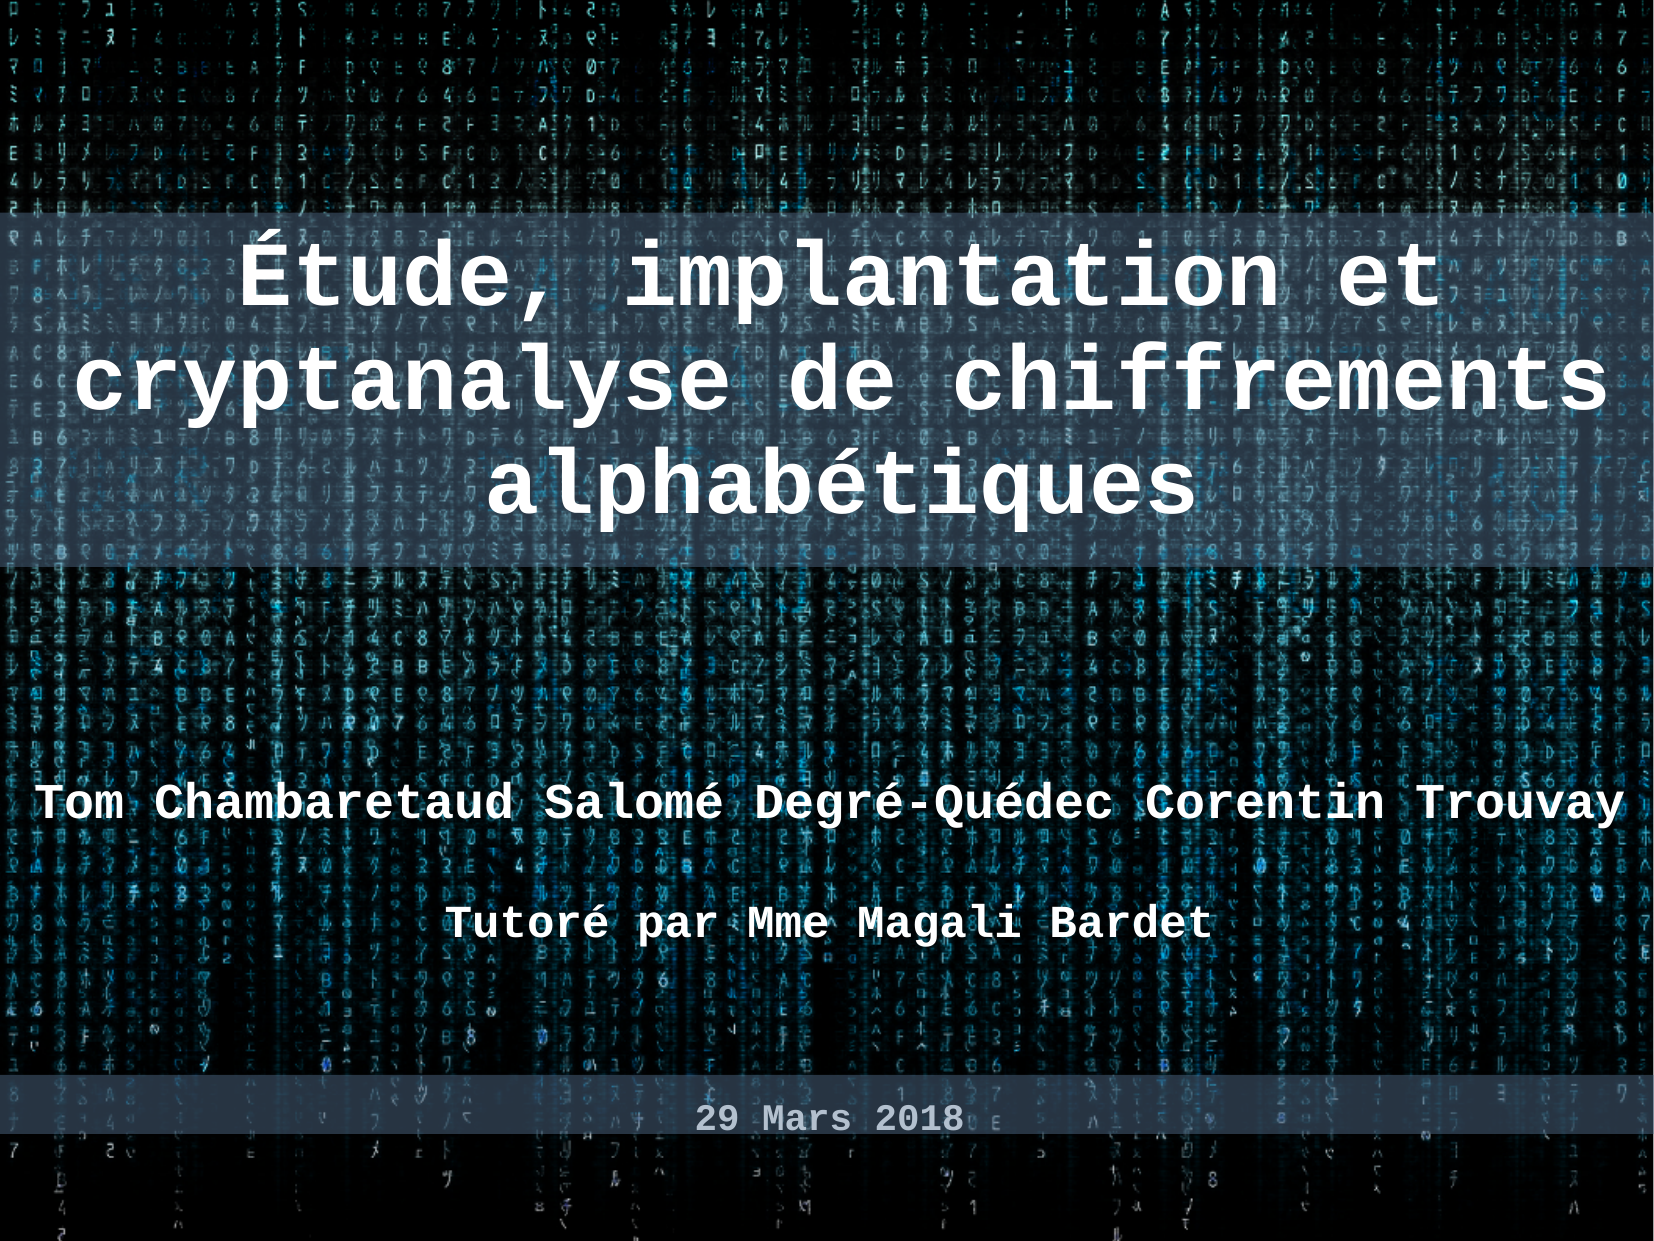

# Étude, implantation et cryptanalyse de chiffrements alphabétiques
Tom Chambaretaud Salomé Degré-Quédec Corentin Trouvay
Tutoré par Mme Magali Bardet
29 Mars 2018
1